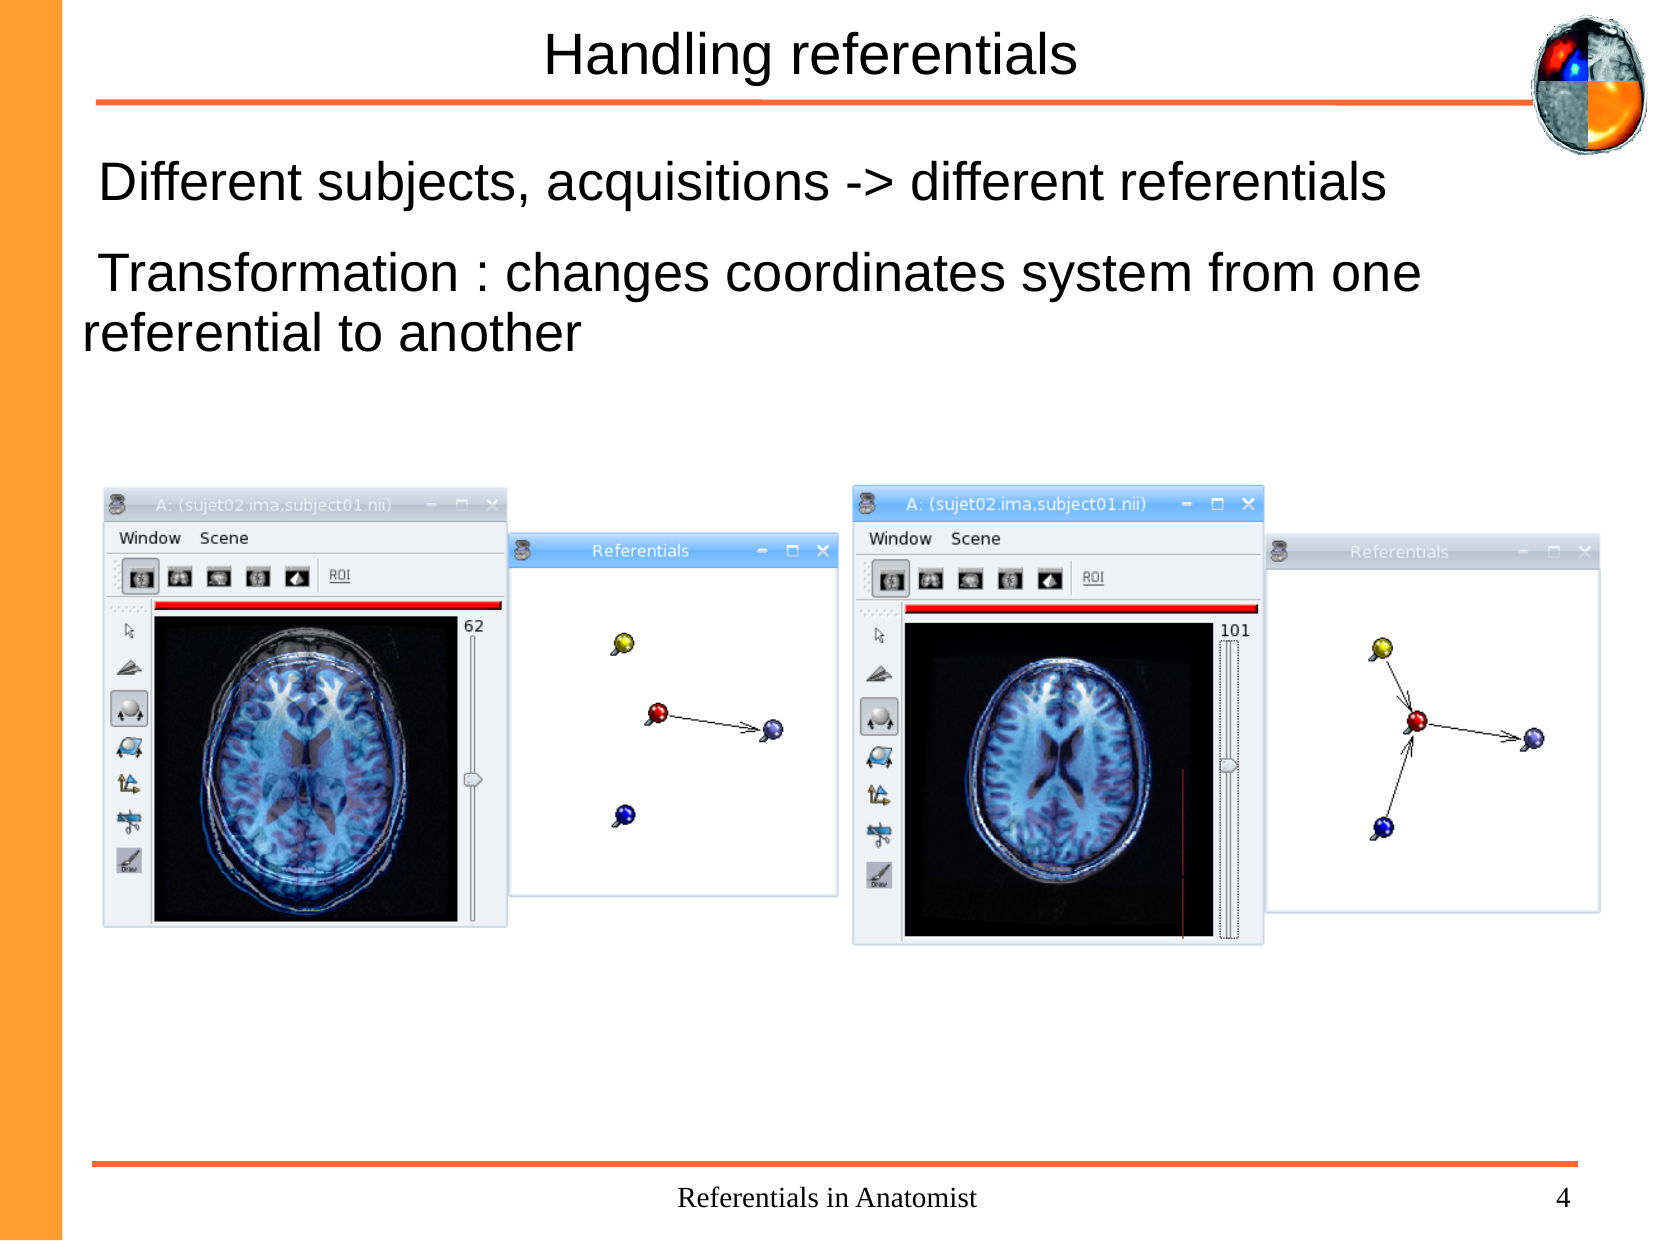

# Handling referentials
 Different subjects, acquisitions -> different referentials
 Transformation : changes coordinates system from one referential to another
Referentials in Anatomist
4